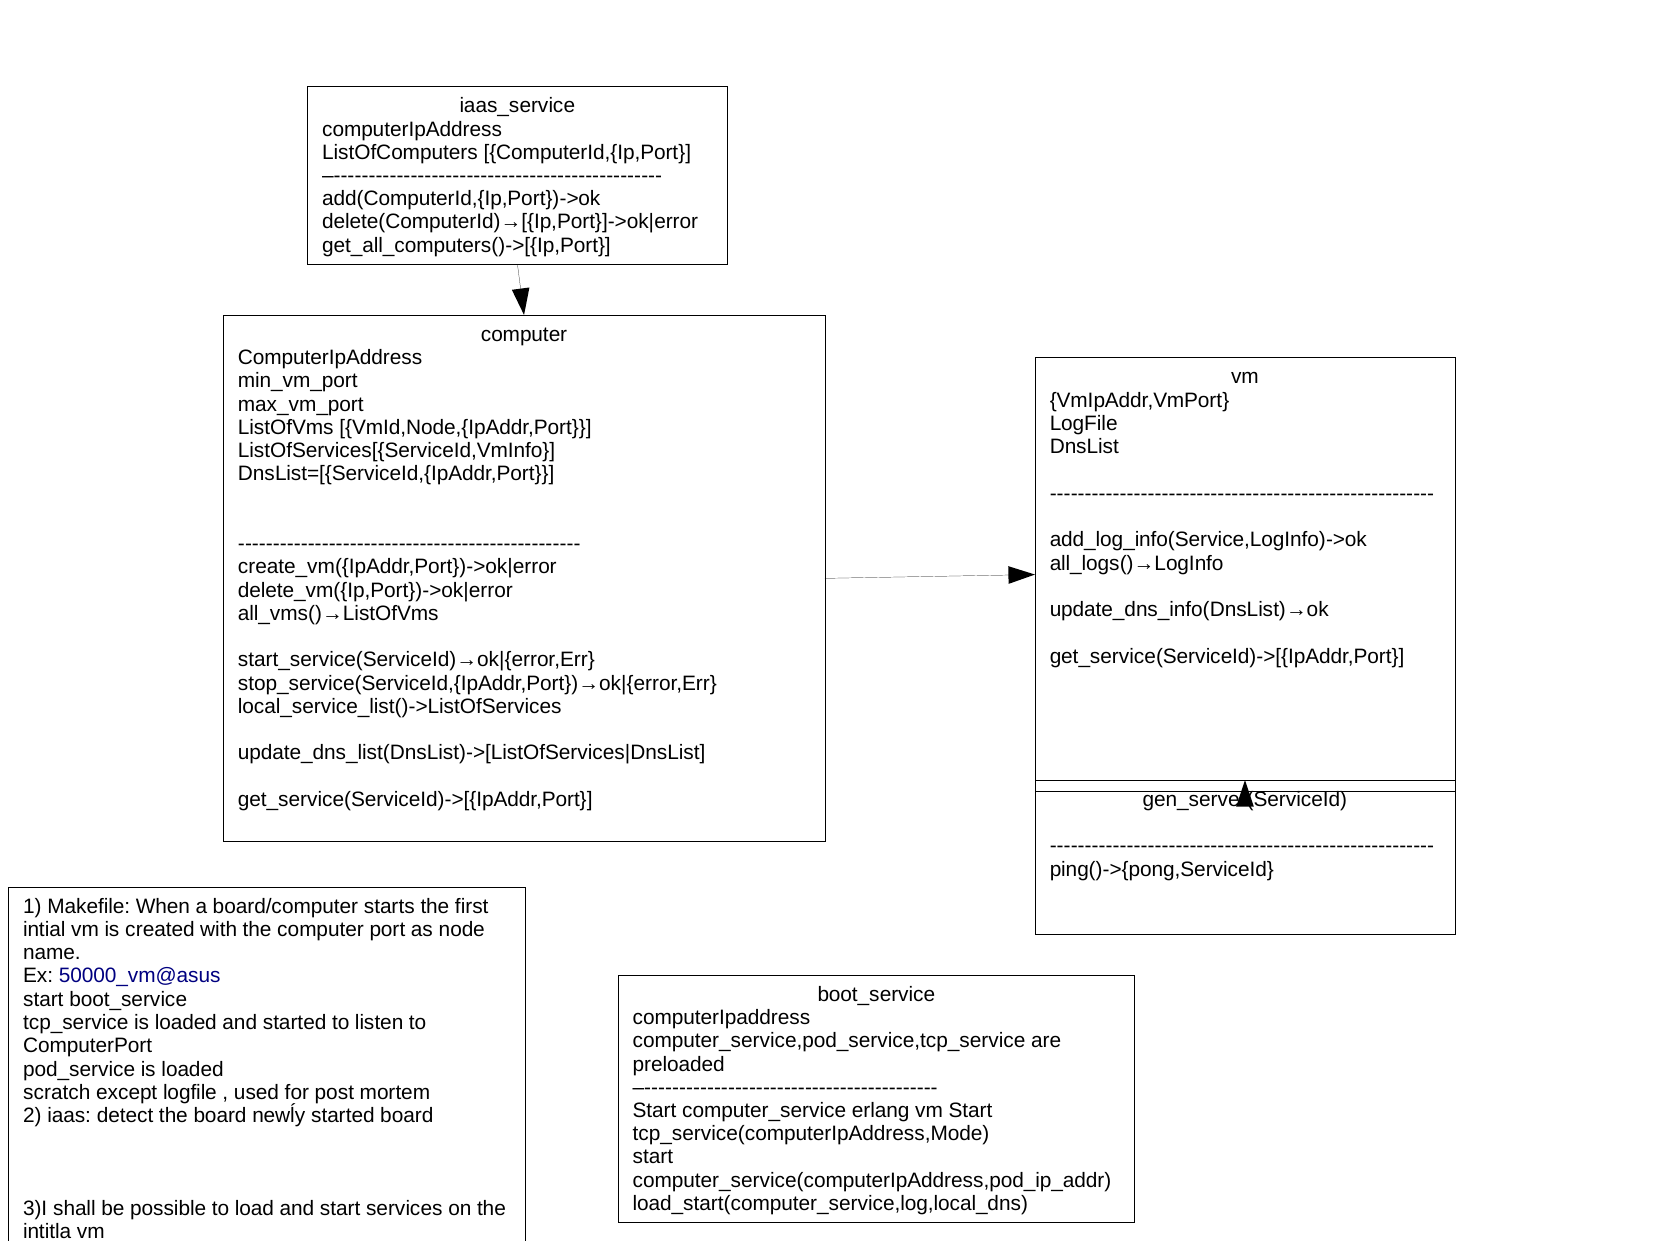

iaas_service
computerIpAddress
ListOfComputers [{ComputerId,{Ip,Port}]
–-----------------------------------------------
add(ComputerId,{Ip,Port})->ok
delete(ComputerId)→[{Ip,Port}]->ok|error
get_all_computers()->[{Ip,Port}]
computer
ComputerIpAddress
min_vm_port
max_vm_port
ListOfVms [{VmId,Node,{IpAddr,Port}}]
ListOfServices[{ServiceId,VmInfo}]
DnsList=[{ServiceId,{IpAddr,Port}}]
-------------------------------------------------
create_vm({IpAddr,Port})->ok|error
delete_vm({Ip,Port})->ok|error
all_vms()→ListOfVms
start_service(ServiceId)→ok|{error,Err}
stop_service(ServiceId,{IpAddr,Port})→ok|{error,Err}
local_service_list()->ListOfServices
update_dns_list(DnsList)->[ListOfServices|DnsList]
get_service(ServiceId)->[{IpAddr,Port}]
vm
{VmIpAddr,VmPort}
LogFile
DnsList
-------------------------------------------------------
add_log_info(Service,LogInfo)->ok
all_logs()→LogInfo
update_dns_info(DnsList)→ok
get_service(ServiceId)->[{IpAddr,Port}]
gen_server(ServiceId)
-------------------------------------------------------
ping()->{pong,ServiceId}
1) Makefile: When a board/computer starts the first intial vm is created with the computer port as node name.
Ex: 50000_vm@asus
start boot_service
tcp_service is loaded and started to listen to ComputerPort
pod_service is loaded
scratch except logfile , used for post mortem
2) iaas: detect the board newĺy started board
3)I shall be possible to load and start services on the intitla vm
3) The intial vm takes controll over the computer
boot_service
computerIpaddress
computer_service,pod_service,tcp_service are preloaded
–------------------------------------------
Start computer_service erlang vm Start tcp_service(computerIpAddress,Mode)
start computer_service(computerIpAddress,pod_ip_addr)
load_start(computer_service,log,local_dns)